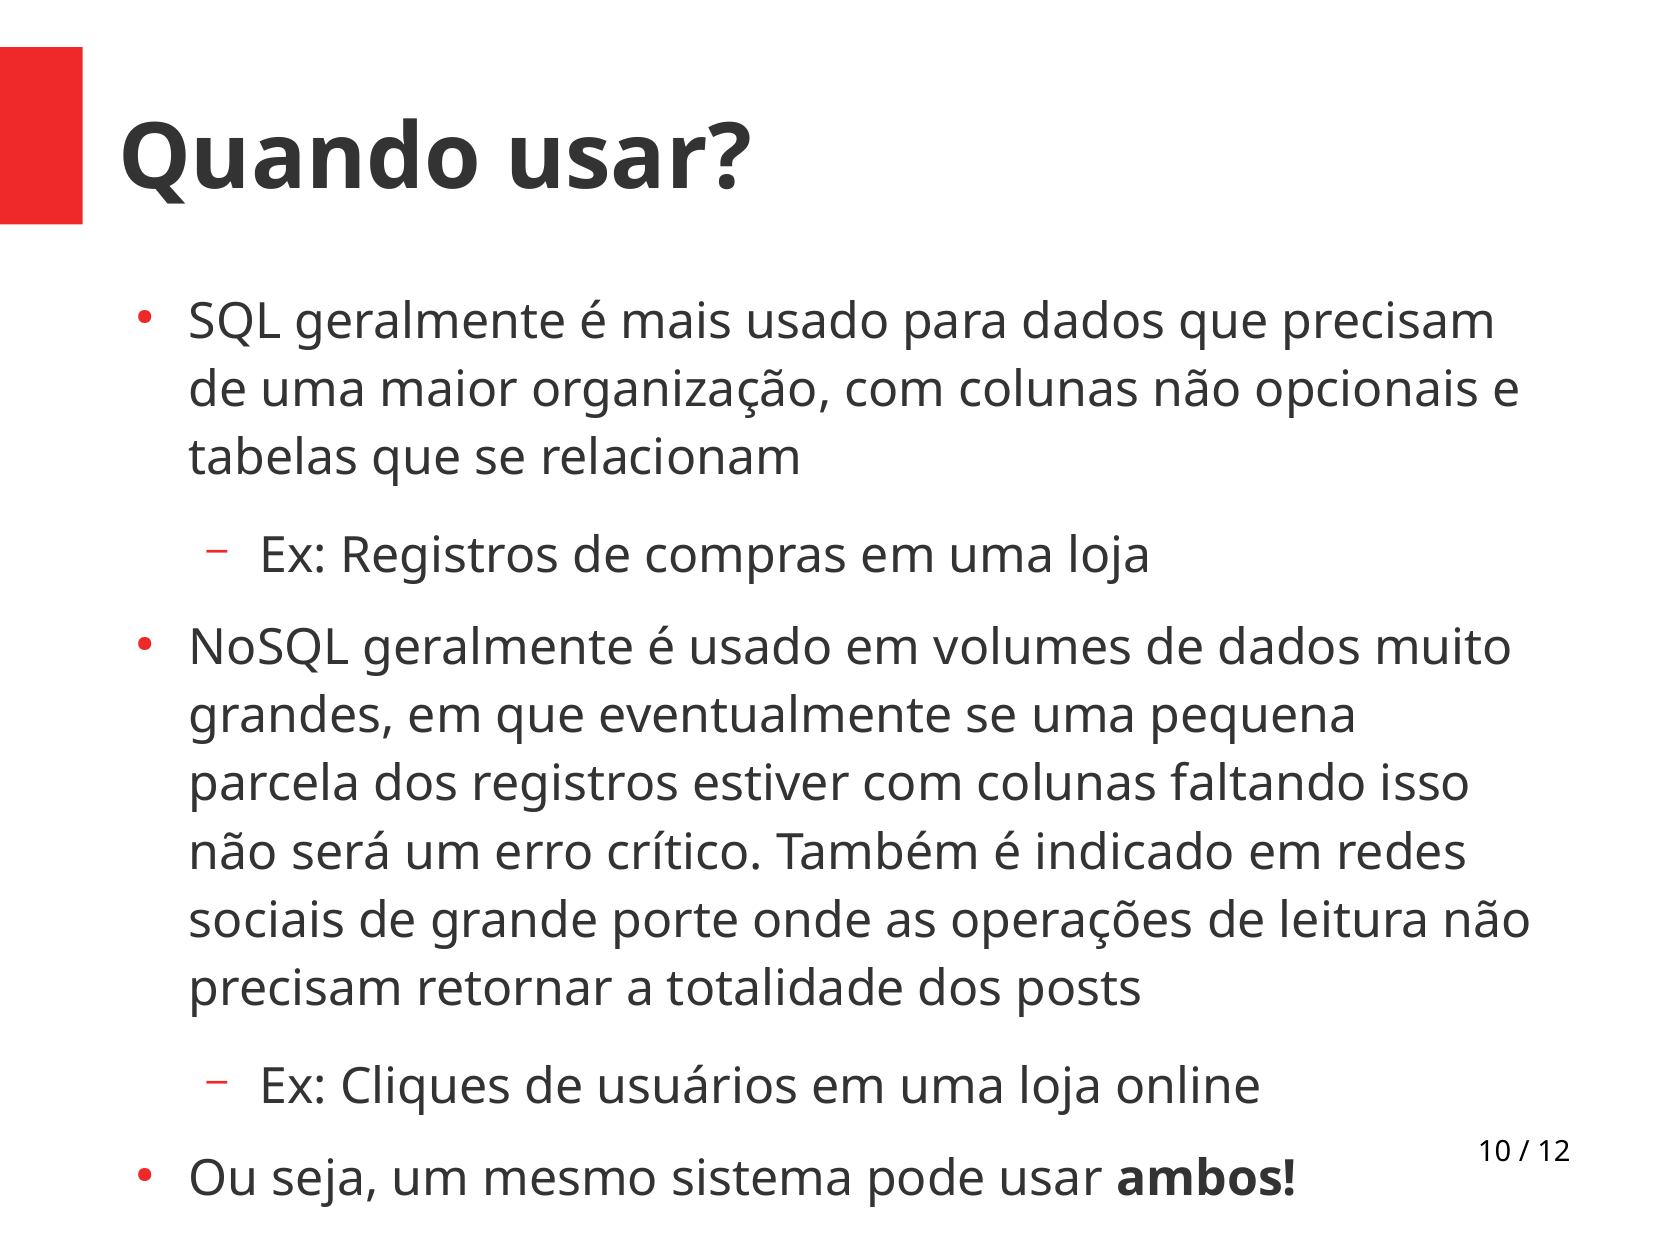

# Quando usar?
SQL geralmente é mais usado para dados que precisam de uma maior organização, com colunas não opcionais e tabelas que se relacionam
Ex: Registros de compras em uma loja
NoSQL geralmente é usado em volumes de dados muito grandes, em que eventualmente se uma pequena parcela dos registros estiver com colunas faltando isso não será um erro crítico. Também é indicado em redes sociais de grande porte onde as operações de leitura não precisam retornar a totalidade dos posts
Ex: Cliques de usuários em uma loja online
Ou seja, um mesmo sistema pode usar ambos!
10